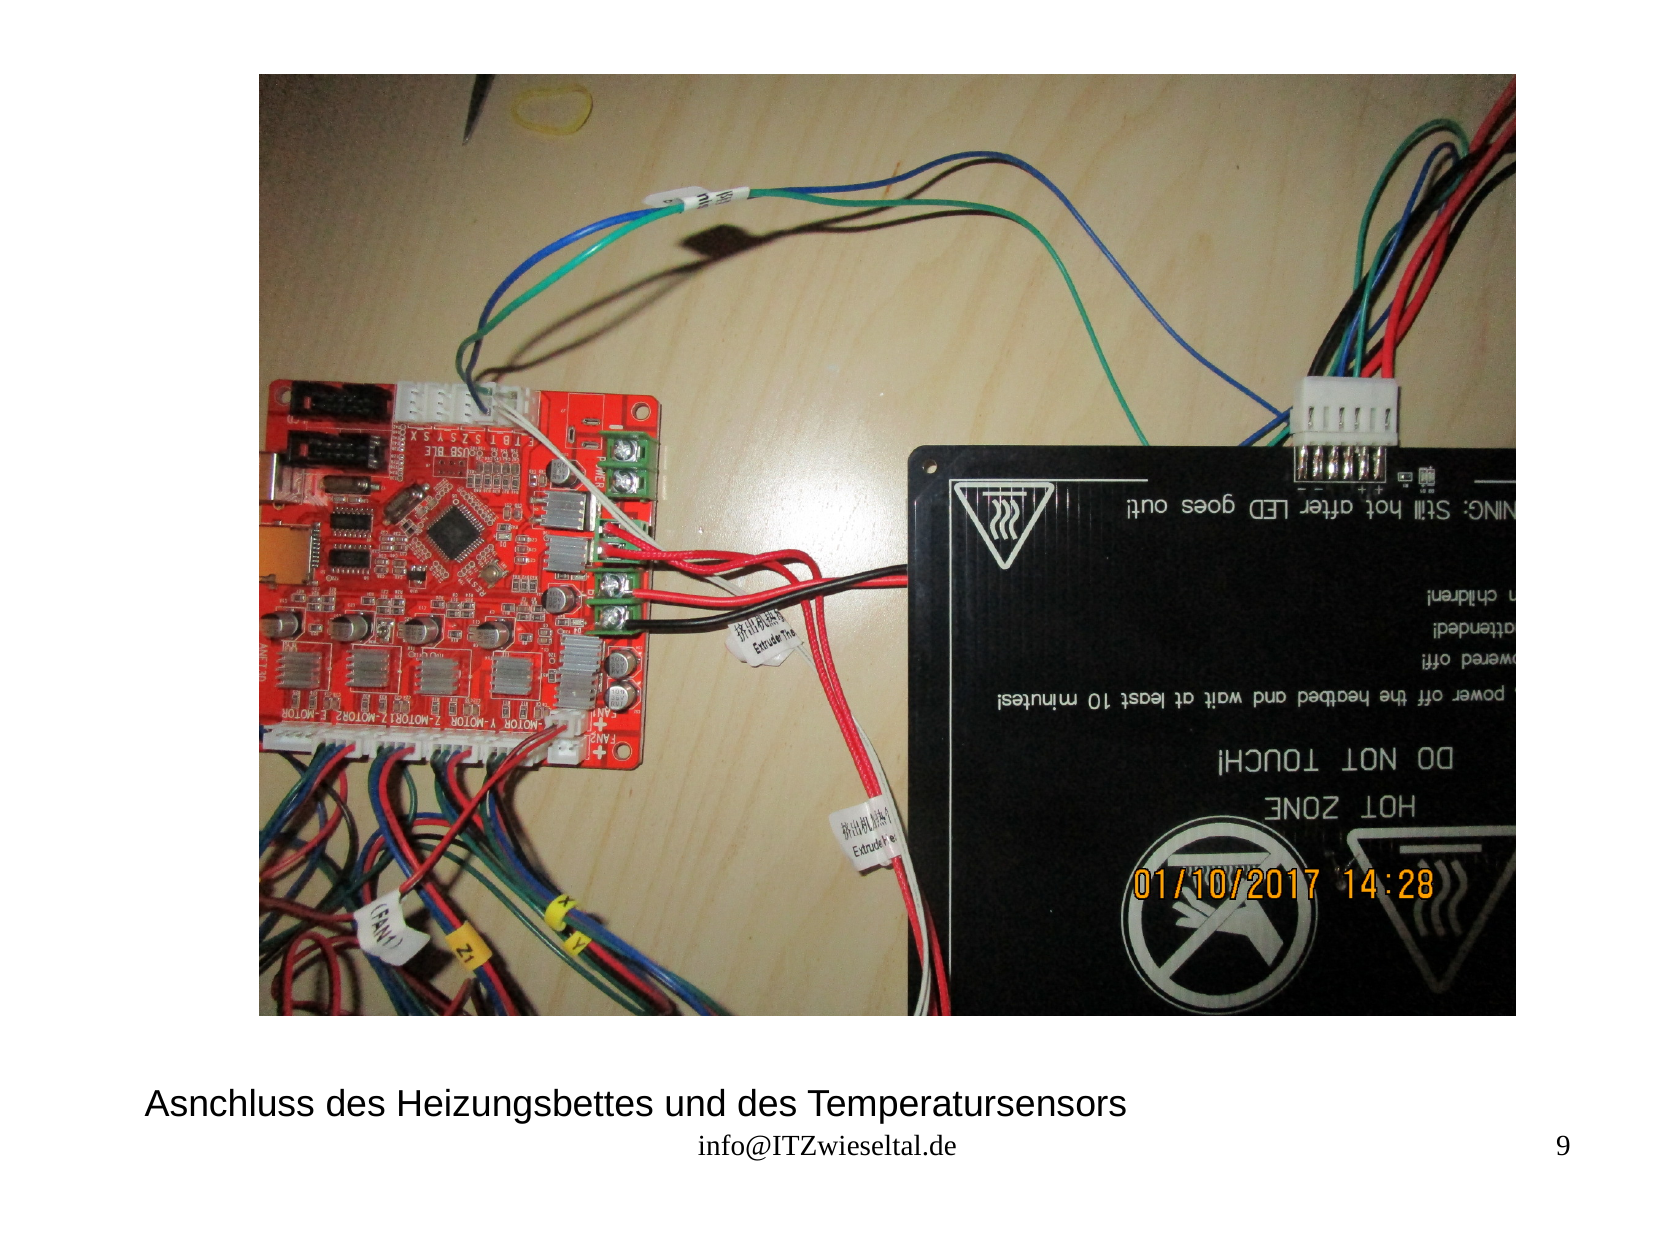

Asnchluss des Heizungsbettes und des Temperatursensors
info@ITZwieseltal.de
9